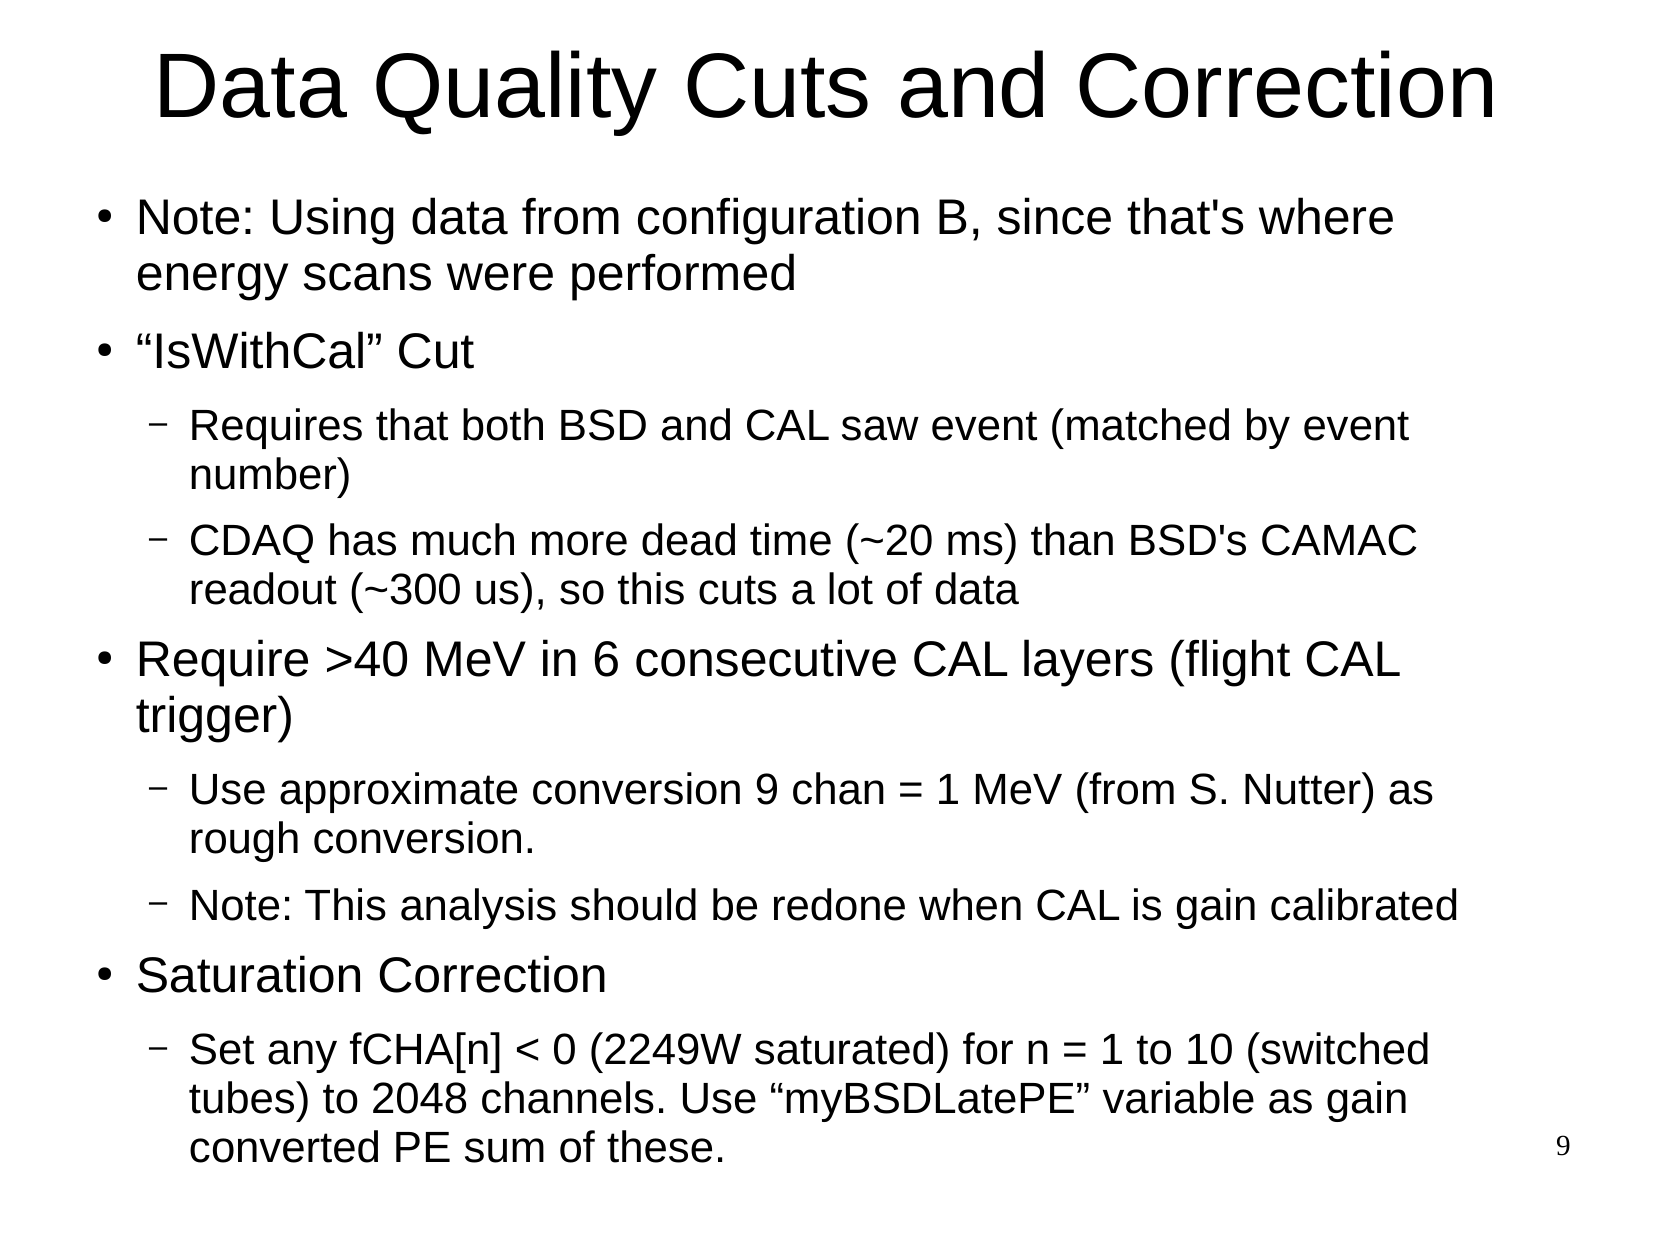

# Data Quality Cuts and Correction
Note: Using data from configuration B, since that's where energy scans were performed
“IsWithCal” Cut
Requires that both BSD and CAL saw event (matched by event number)
CDAQ has much more dead time (~20 ms) than BSD's CAMAC readout (~300 us), so this cuts a lot of data
Require >40 MeV in 6 consecutive CAL layers (flight CAL trigger)
Use approximate conversion 9 chan = 1 MeV (from S. Nutter) as rough conversion.
Note: This analysis should be redone when CAL is gain calibrated
Saturation Correction
Set any fCHA[n] < 0 (2249W saturated) for n = 1 to 10 (switched tubes) to 2048 channels. Use “myBSDLatePE” variable as gain converted PE sum of these.
9